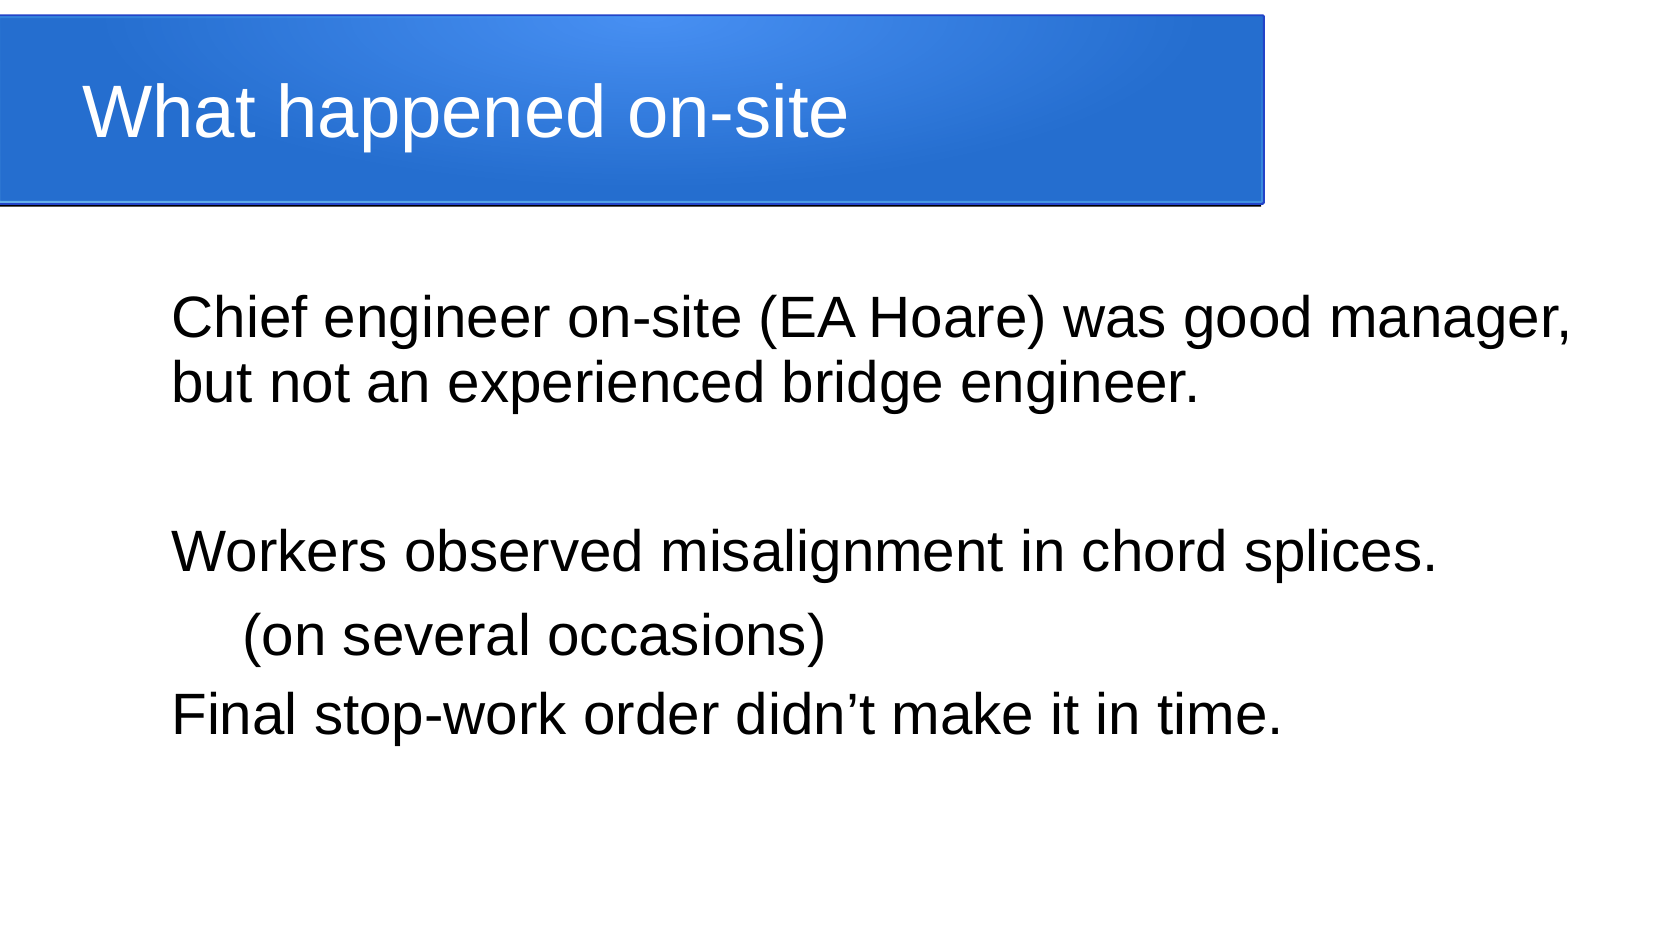

# What happened on-site
Chief engineer on-site (EA Hoare) was good manager, but not an experienced bridge engineer.
Workers observed misalignment in chord splices.
(on several occasions)
Final stop-work order didn’t make it in time.